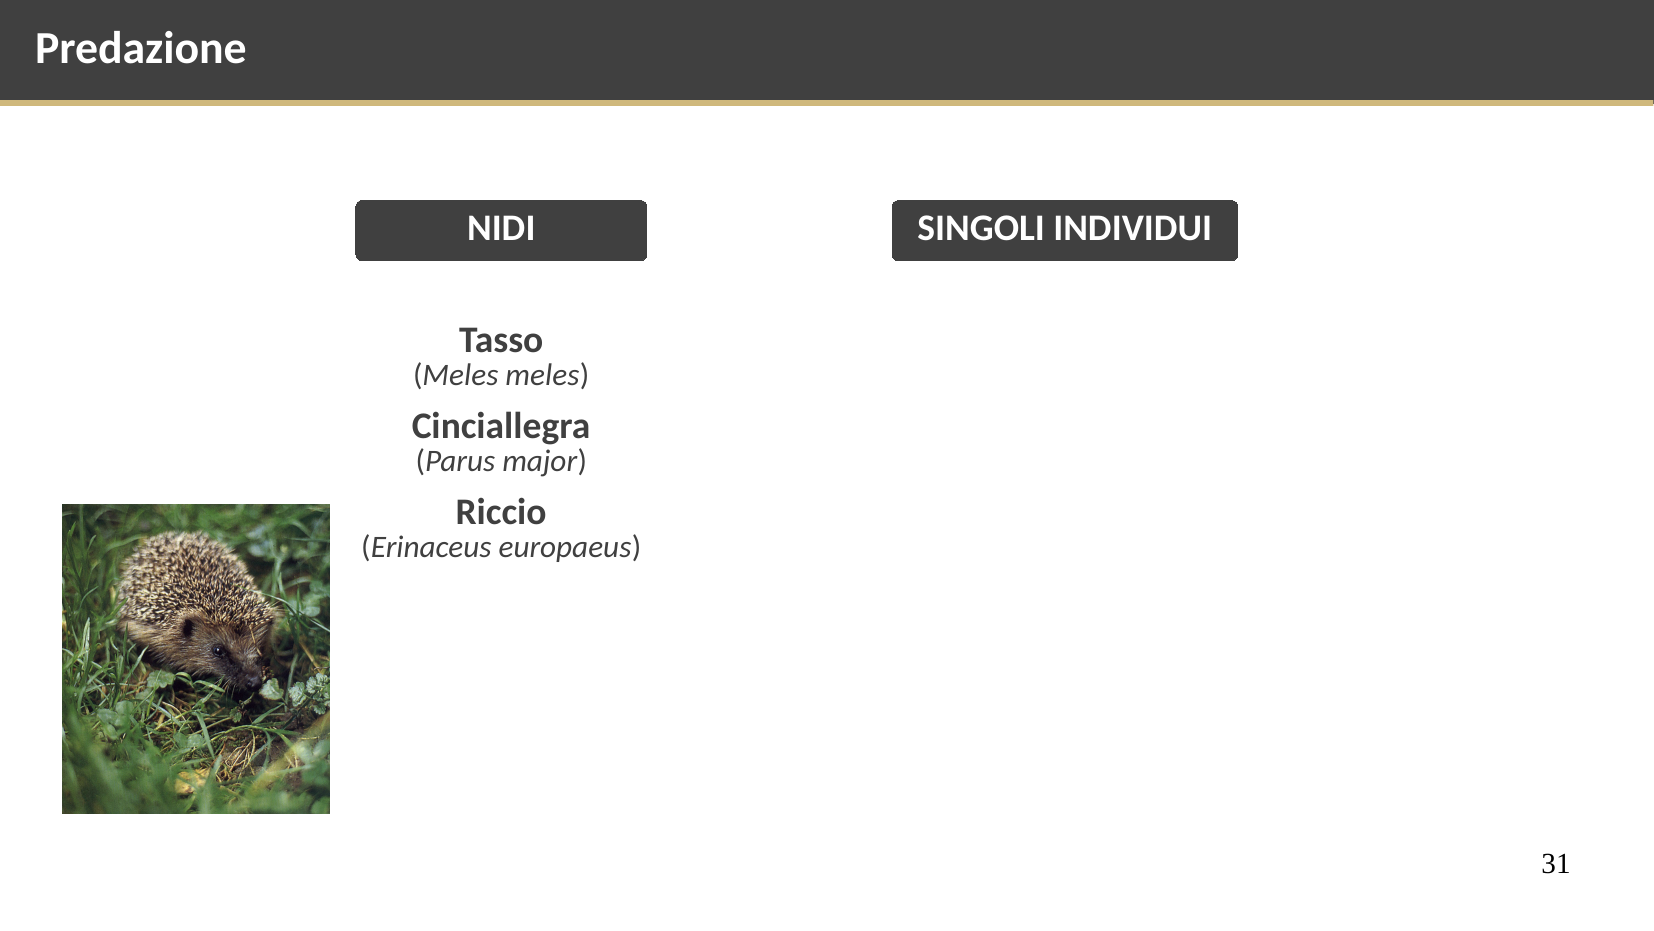

Predazione
NIDI
SINGOLI INDIVIDUI
Tasso
(Meles meles)
Cinciallegra
(Parus major)
Riccio
(Erinaceus europaeus)
31